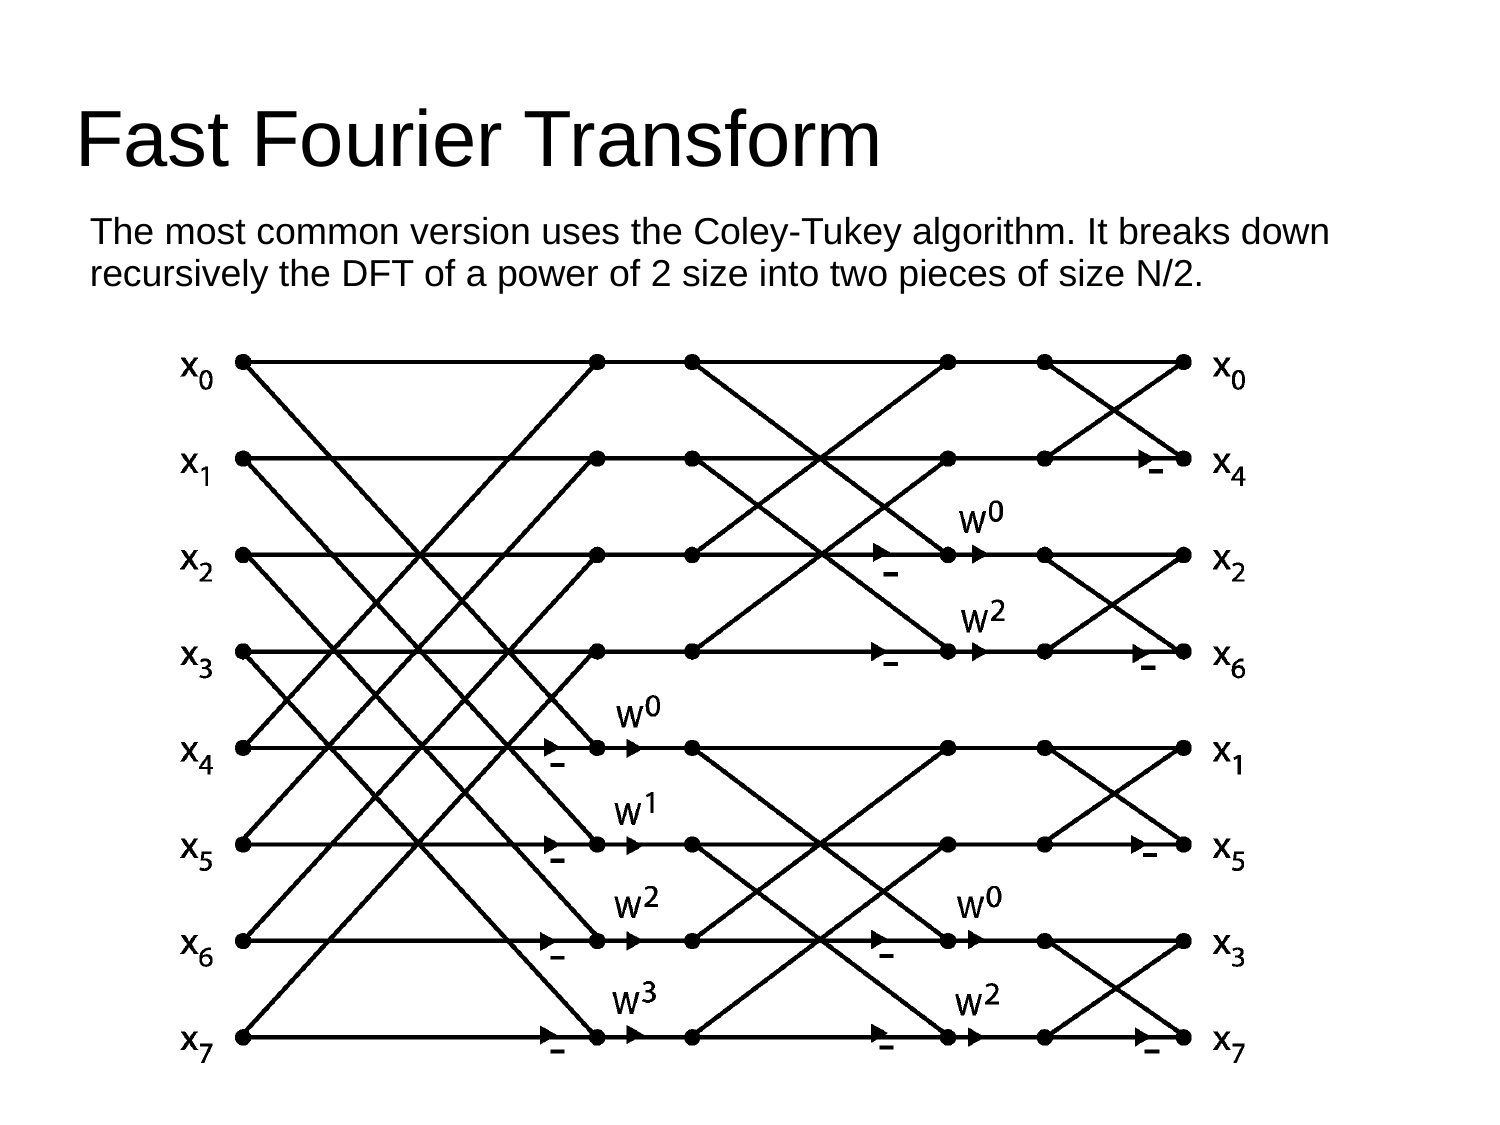

# Fast Fourier Transform
The most common version uses the Coley-Tukey algorithm. It breaks down recursively the DFT of a power of 2 size into two pieces of size N/2.